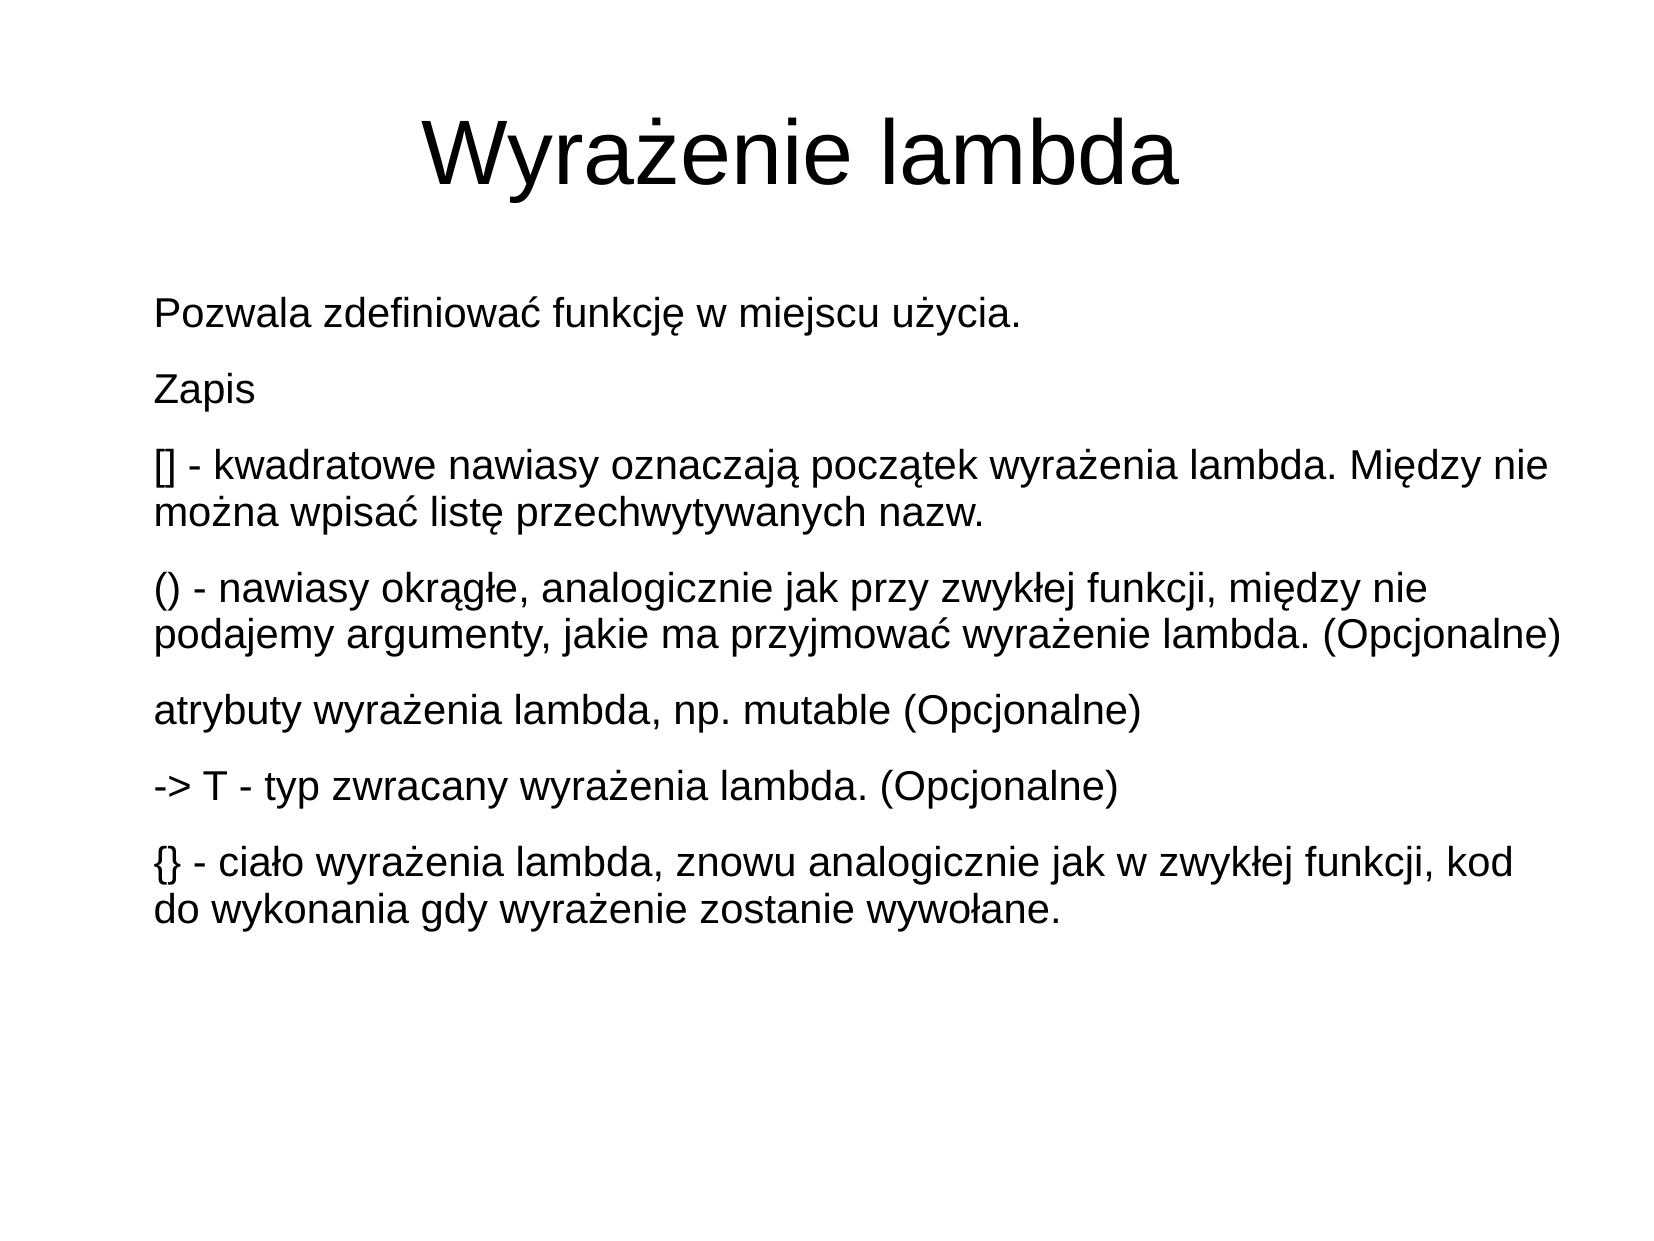

# Wyrażenie lambda
Pozwala zdefiniować funkcję w miejscu użycia.
Zapis
[] - kwadratowe nawiasy oznaczają początek wyrażenia lambda. Między nie można wpisać listę przechwytywanych nazw.
() - nawiasy okrągłe, analogicznie jak przy zwykłej funkcji, między nie podajemy argumenty, jakie ma przyjmować wyrażenie lambda. (Opcjonalne)
atrybuty wyrażenia lambda, np. mutable (Opcjonalne)
-> T - typ zwracany wyrażenia lambda. (Opcjonalne)
{} - ciało wyrażenia lambda, znowu analogicznie jak w zwykłej funkcji, kod do wykonania gdy wyrażenie zostanie wywołane.